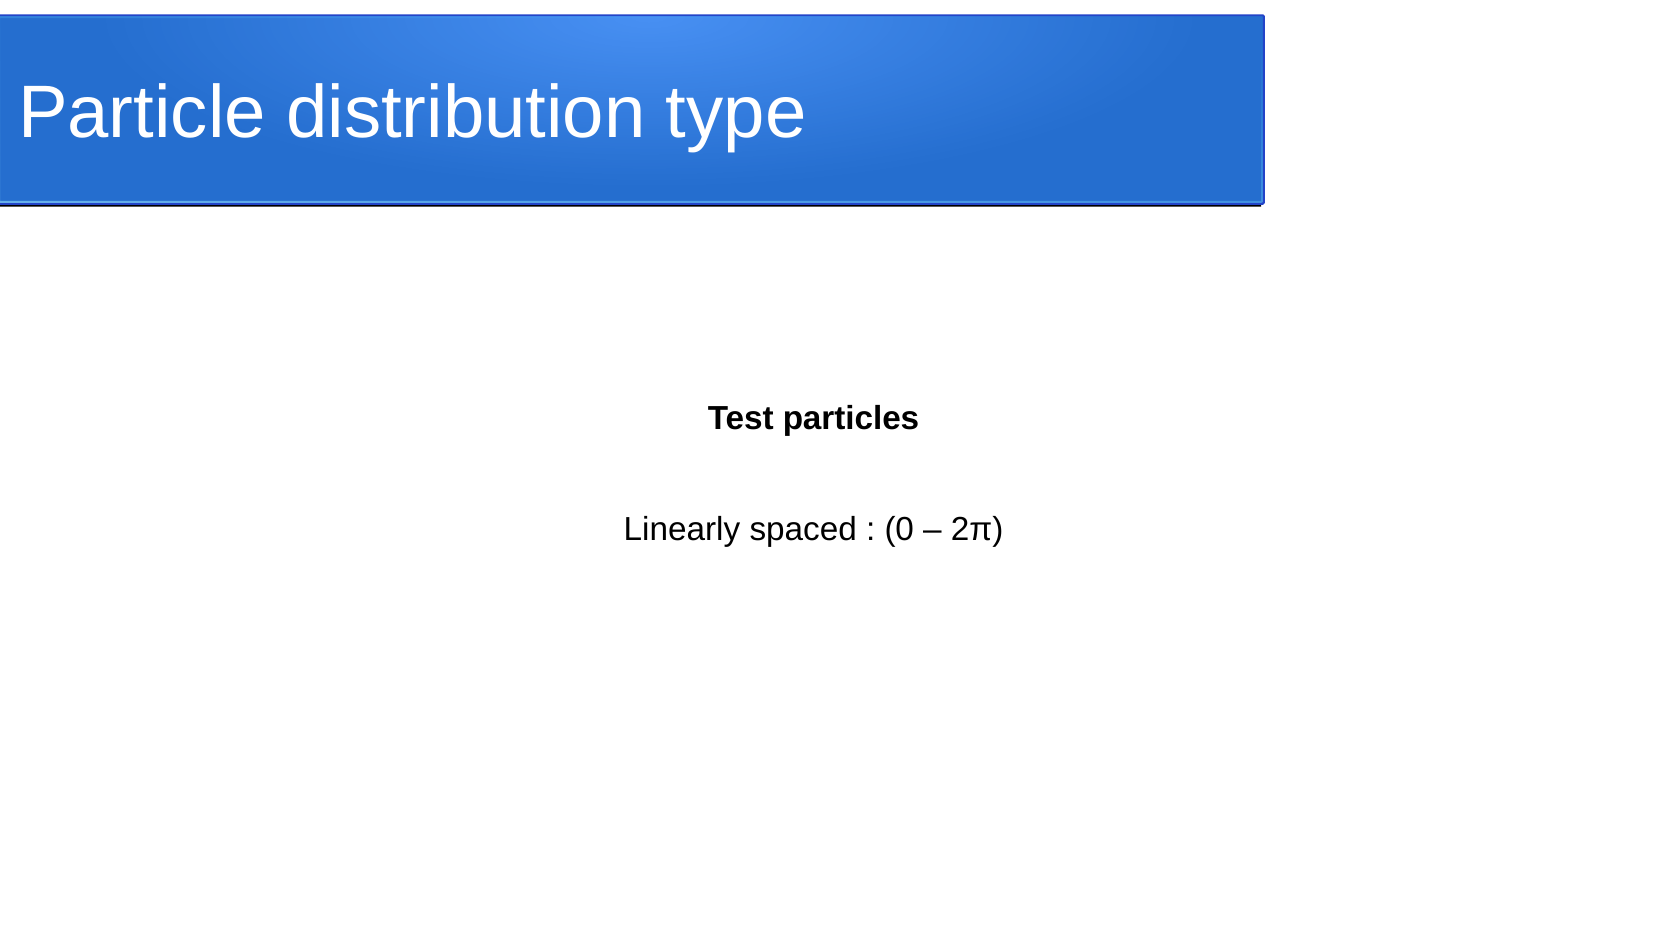

# Particle distribution type
Test particles
Linearly spaced : (0 – 2π)